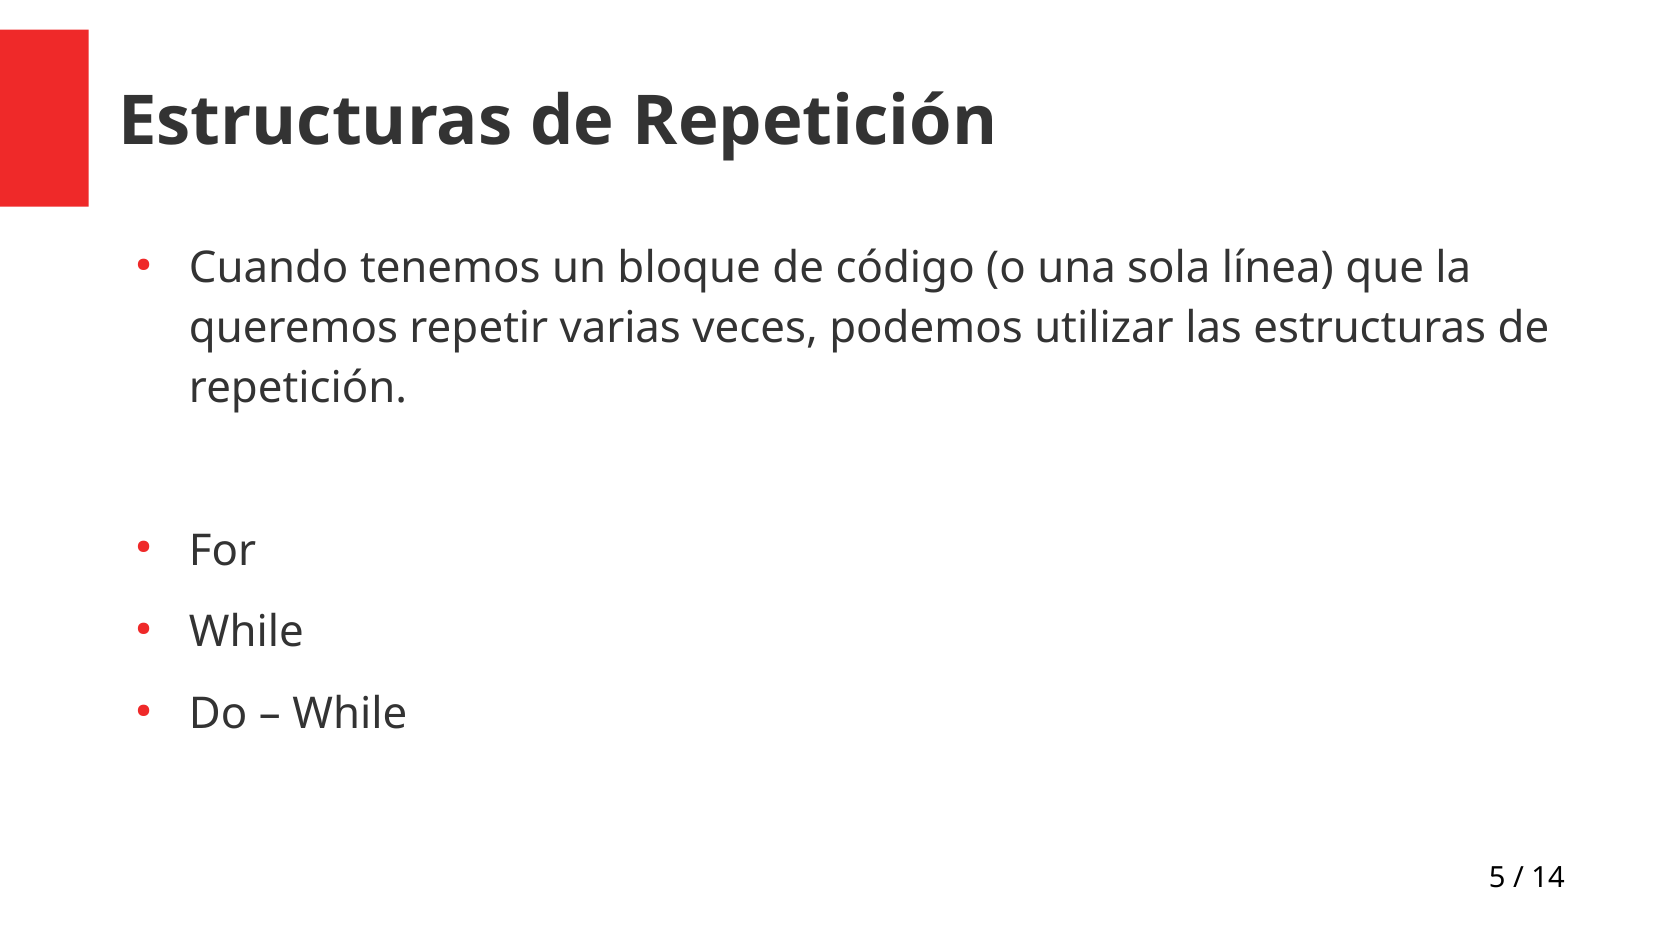

# Estructuras de Repetición
Cuando tenemos un bloque de código (o una sola línea) que la queremos repetir varias veces, podemos utilizar las estructuras de repetición.
For
While
Do – While
5